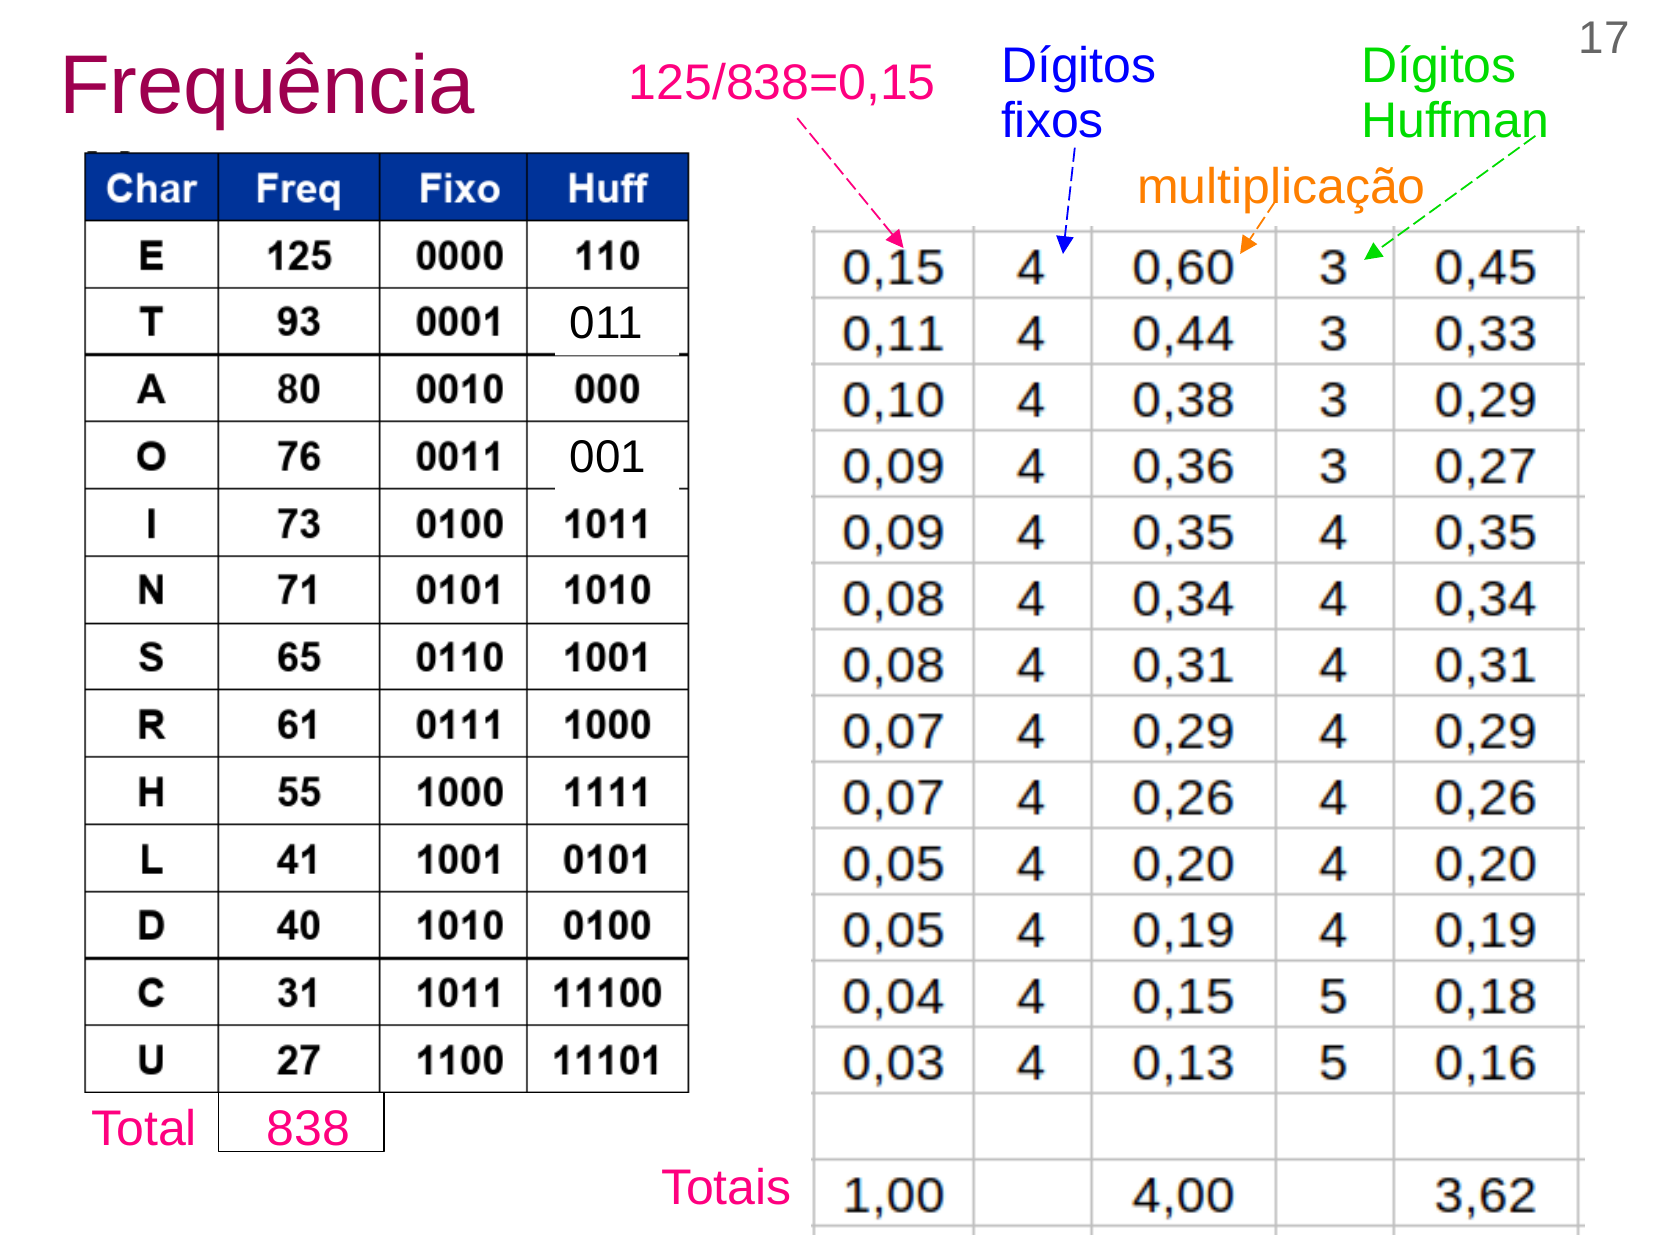

17
# Frequência
Dígitos fixos
Dígitos Huffman
125/838=0,15
multiplicação
011
001
Total 838
Totais